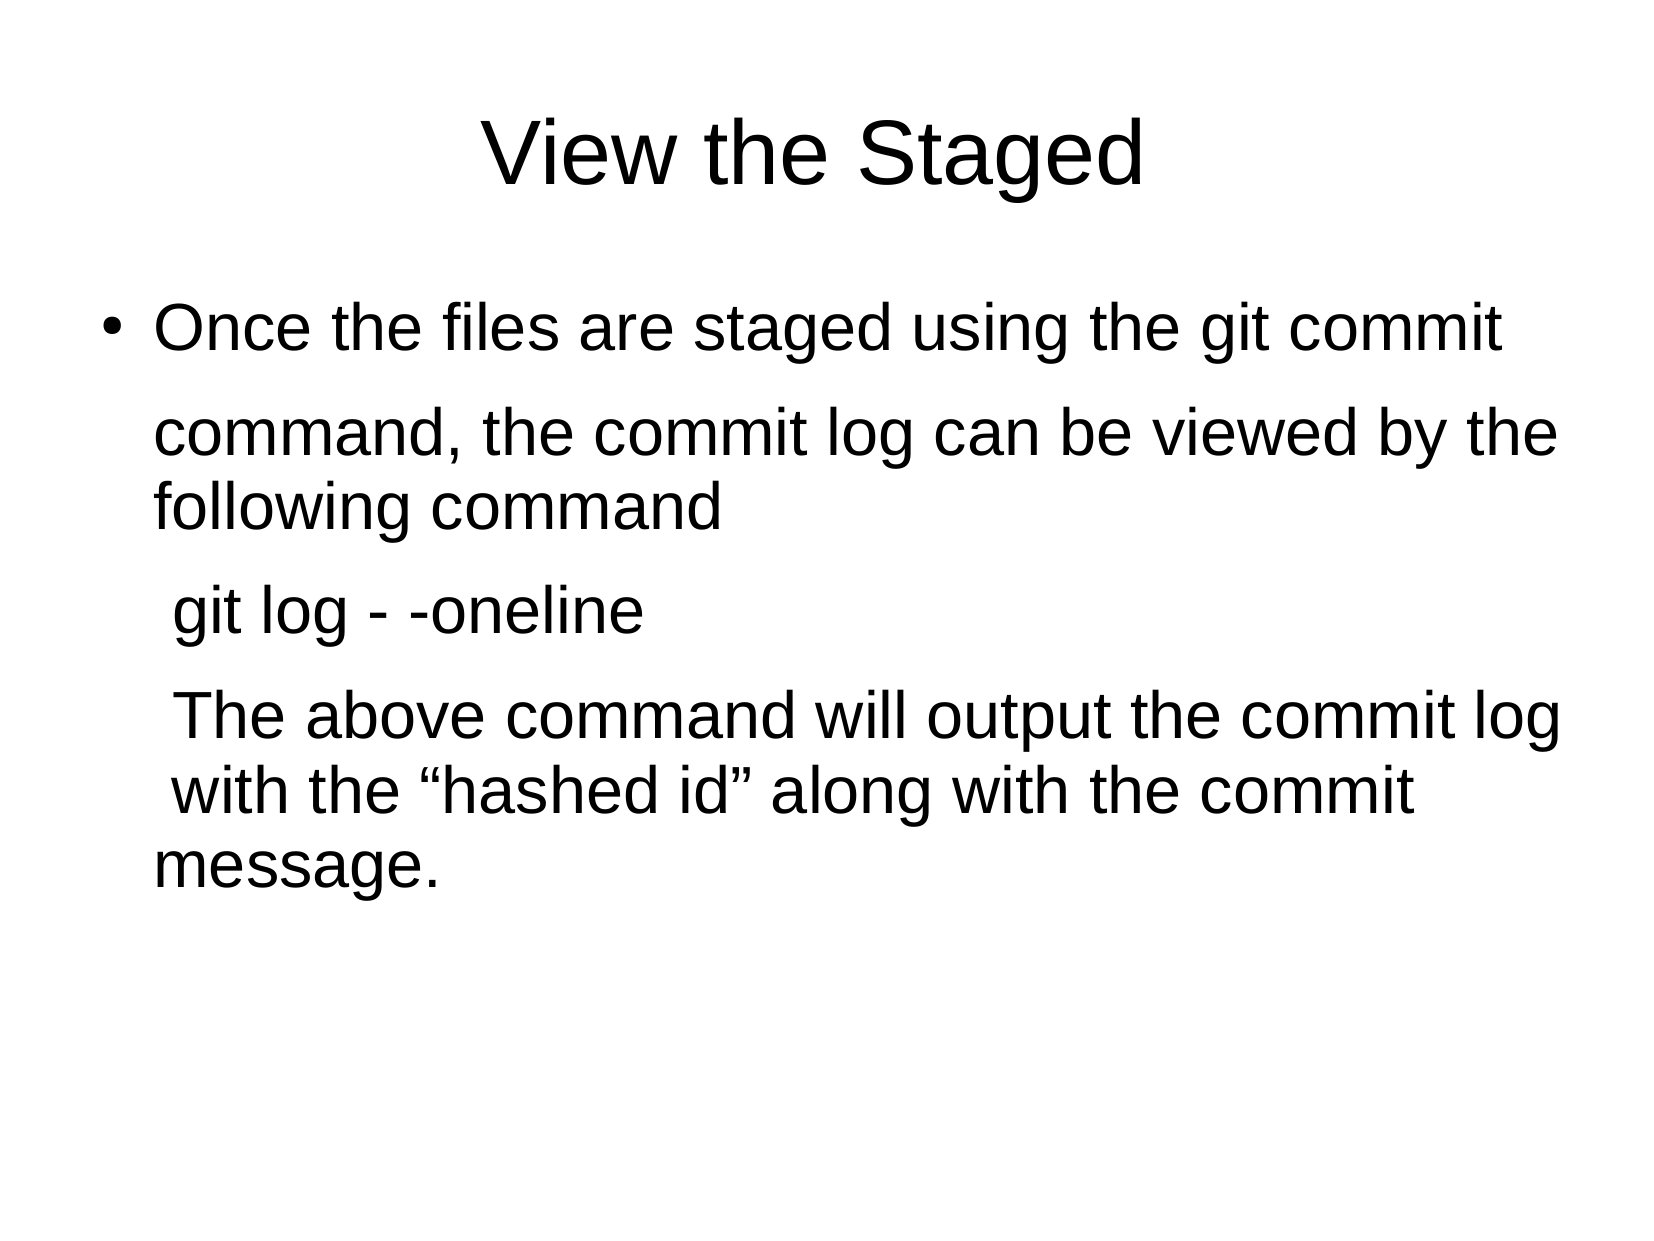

# View the Staged
Once the files are staged using the git commit
command, the commit log can be viewed by the following command
 git log - -oneline
 The above command will output the commit log with the “hashed id” along with the commit message.